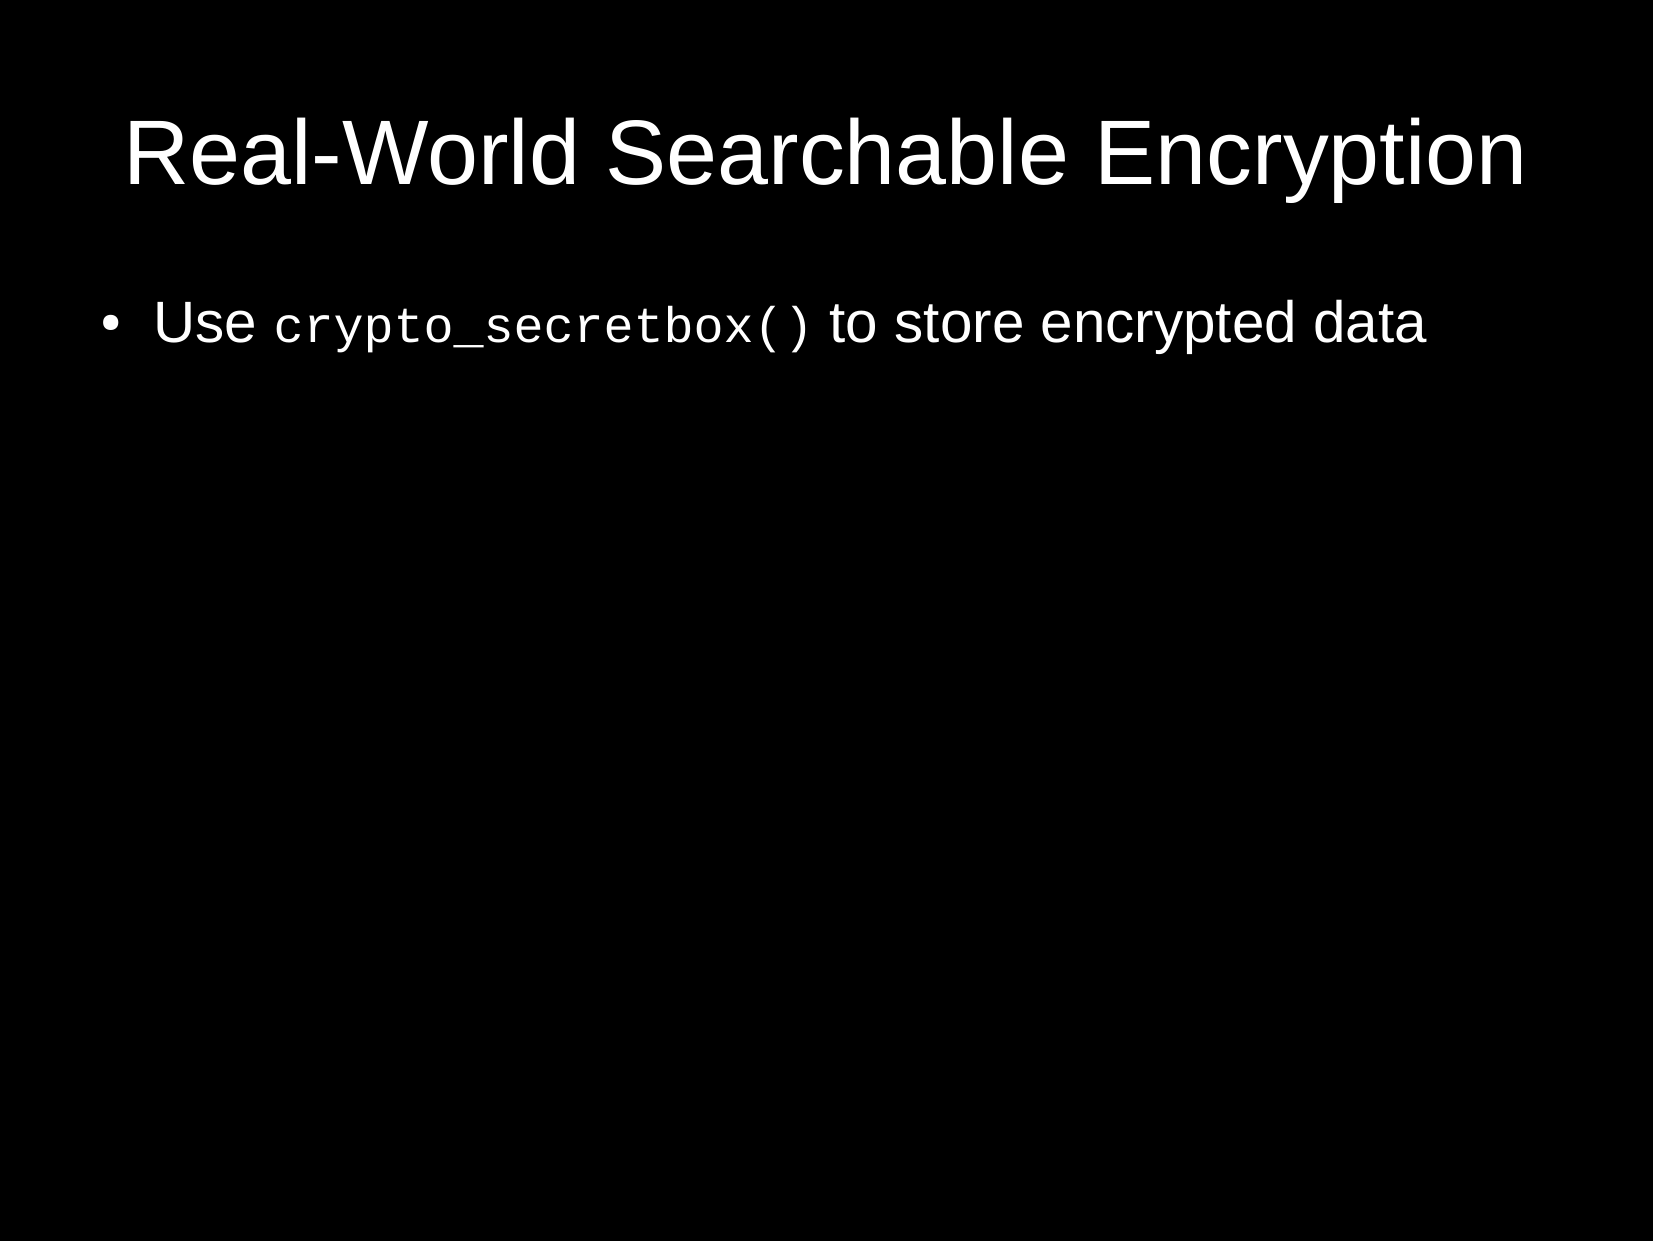

# Real-World Searchable Encryption
Use crypto_secretbox() to store encrypted data